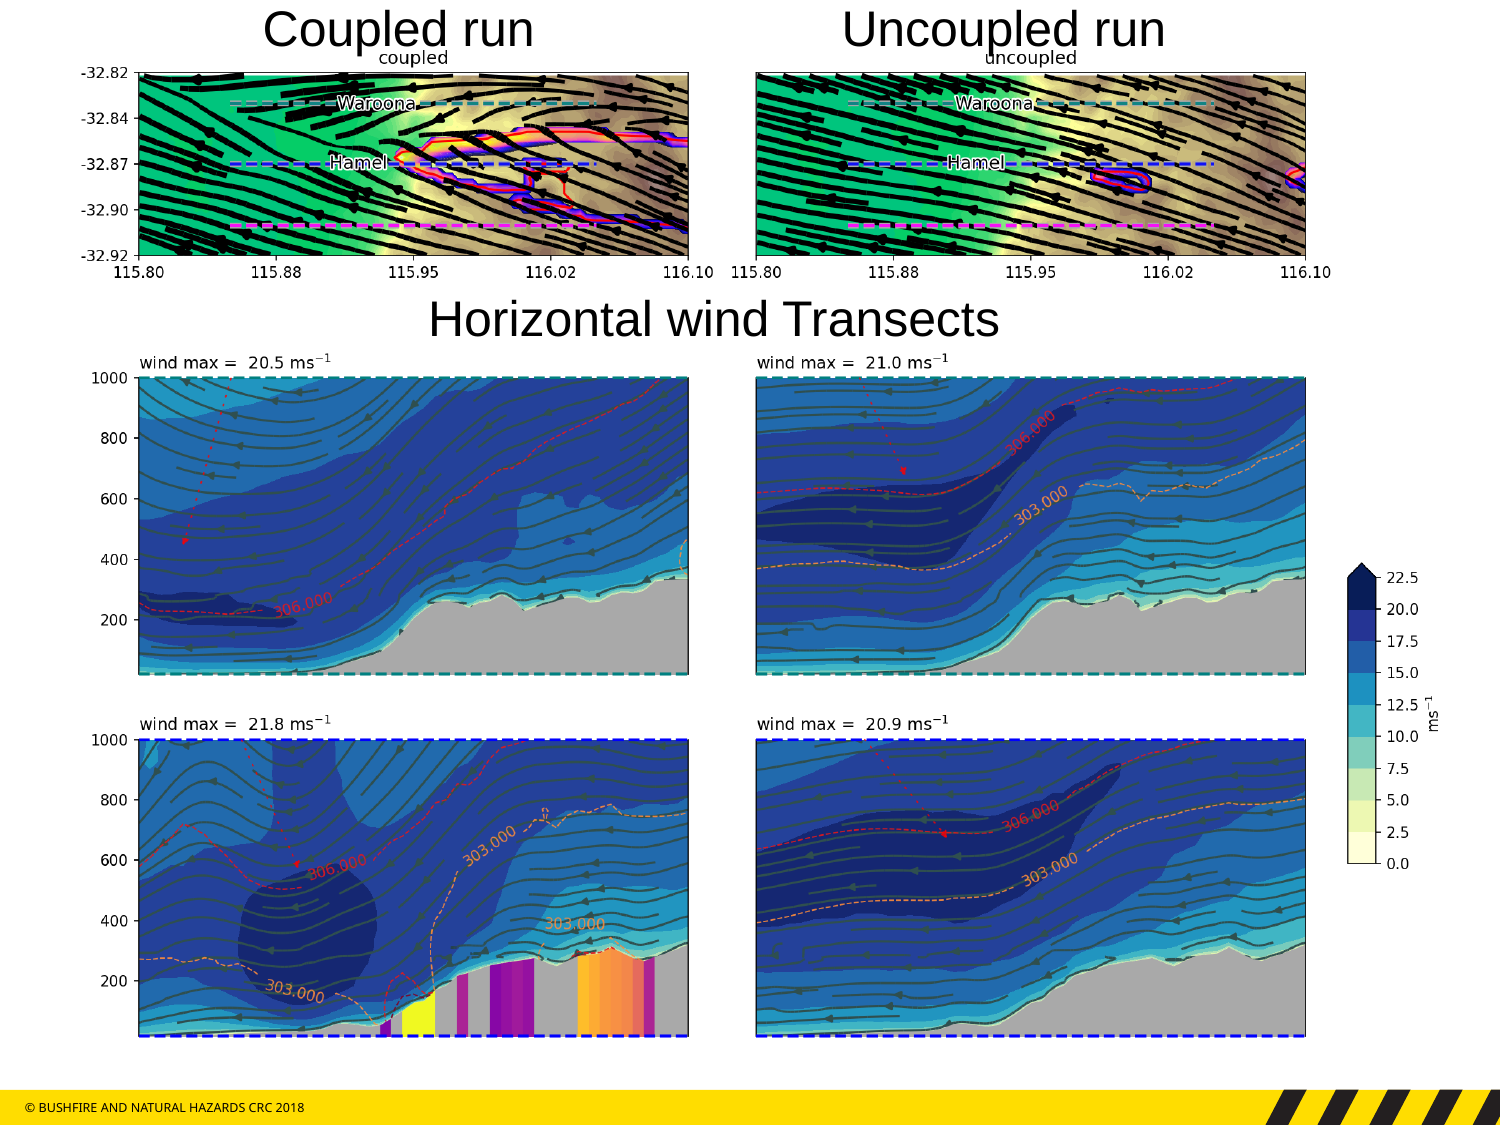

Coupled run Uncoupled run
Horizontal wind Transects